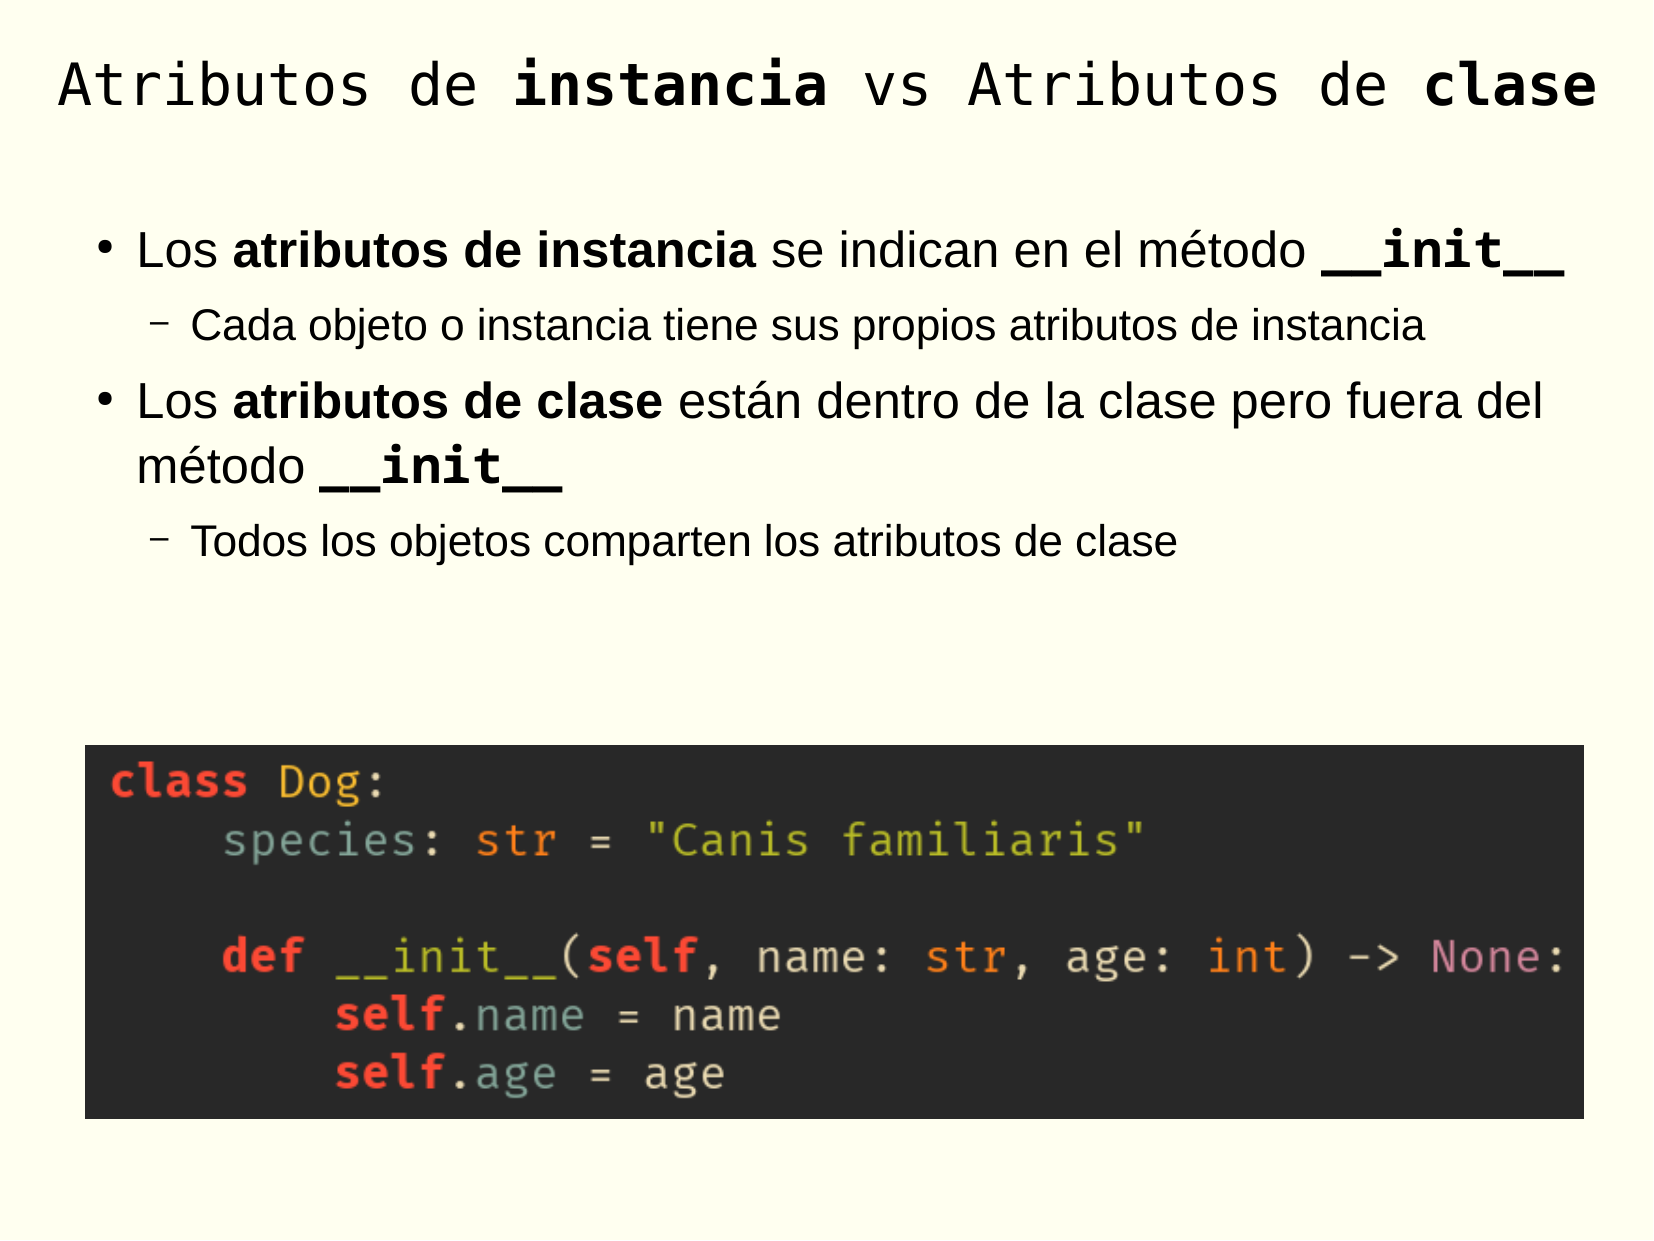

# Atributos de instancia vs Atributos de clase
Los atributos de instancia se indican en el método __init__
Cada objeto o instancia tiene sus propios atributos de instancia
Los atributos de clase están dentro de la clase pero fuera del método __init__
Todos los objetos comparten los atributos de clase